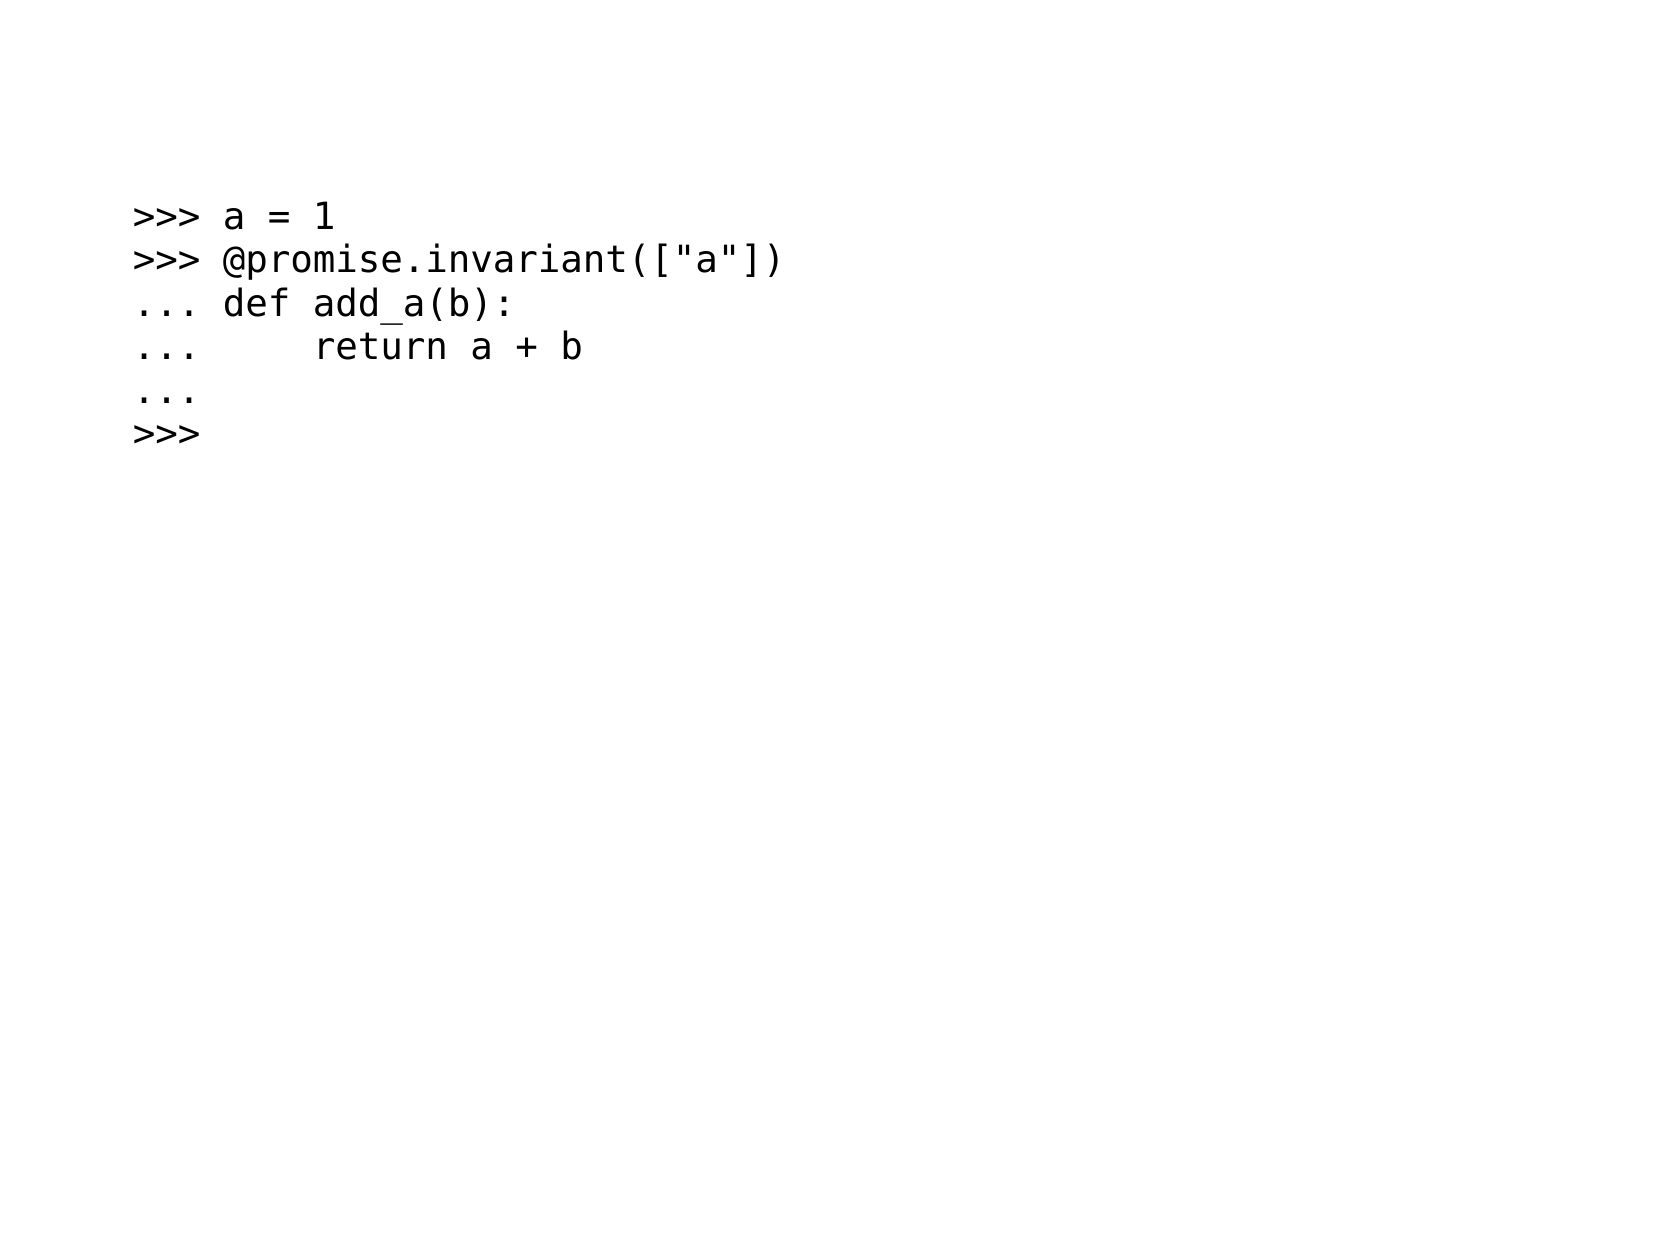

>>> a = 1
>>> @promise.invariant(["a"])
... def add_a(b):
... return a + b
...
>>>